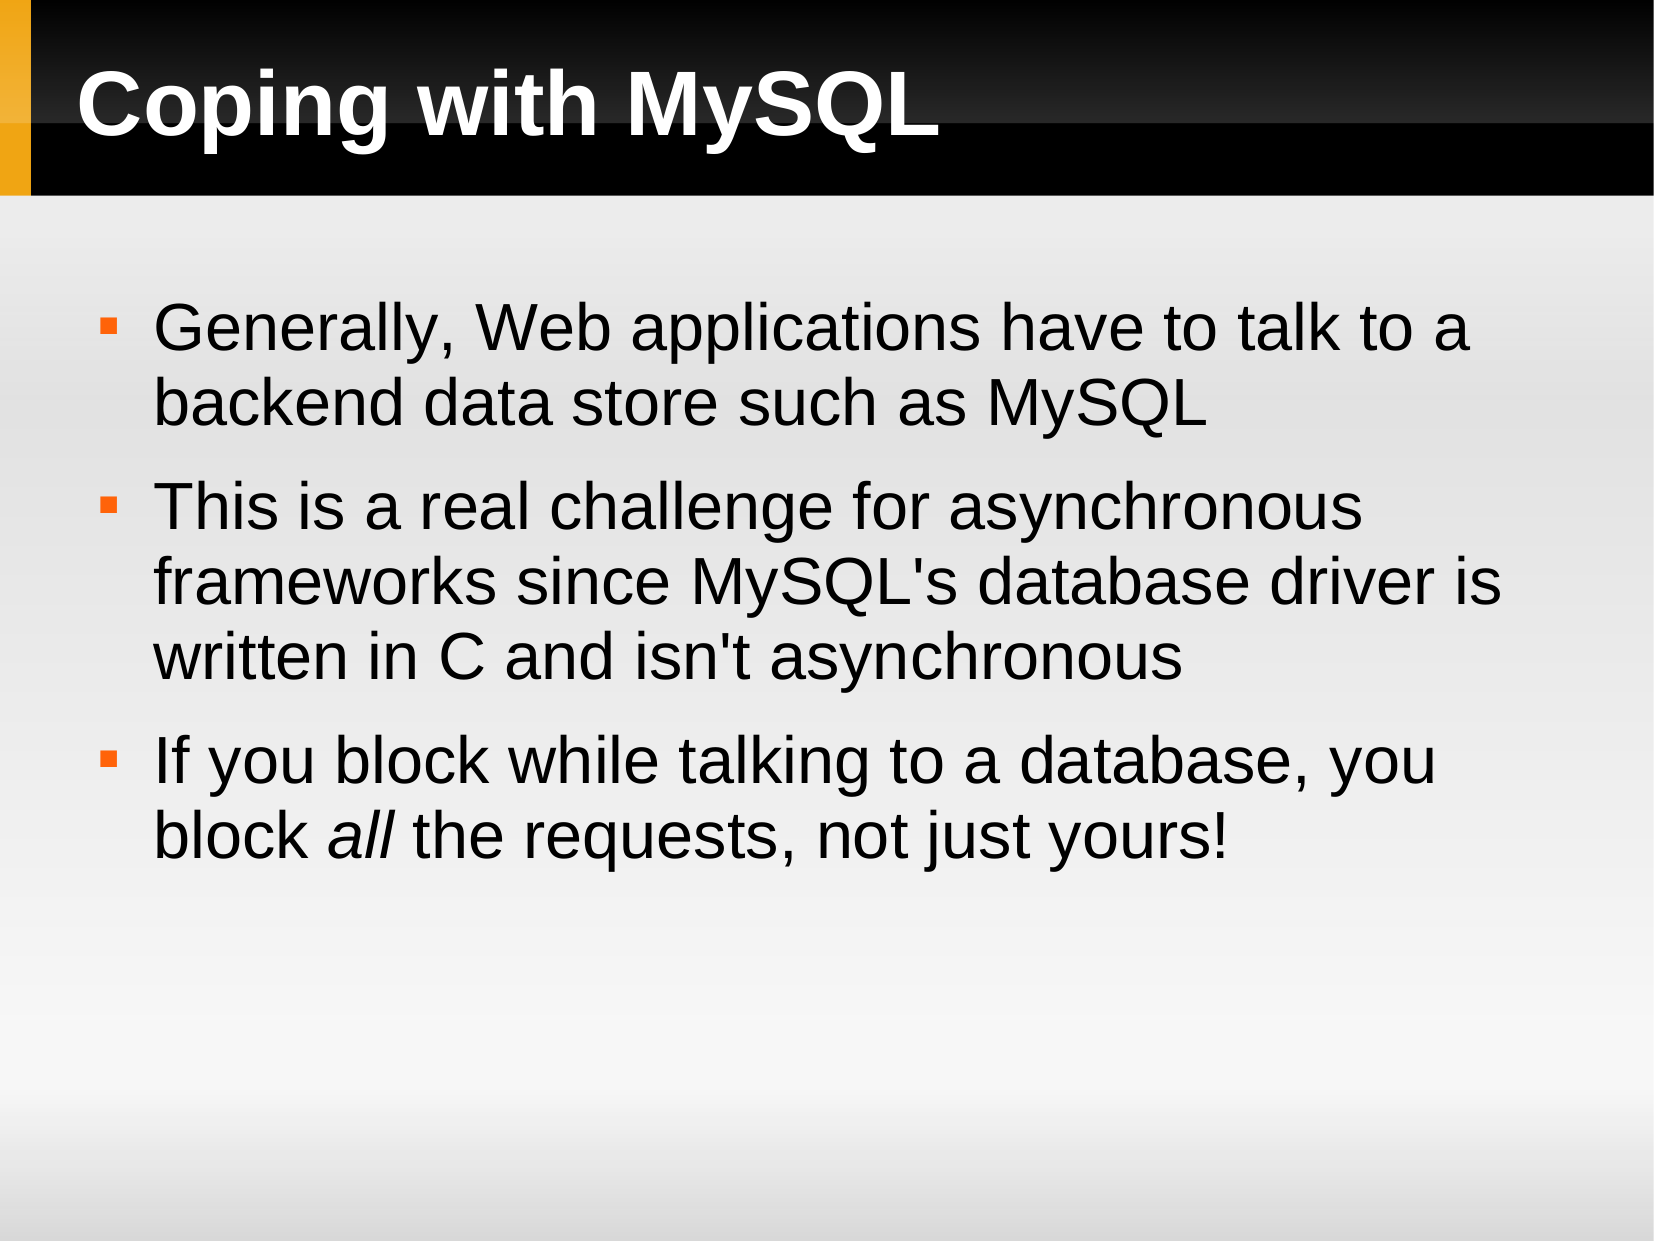

# Coping with MySQL
Generally, Web applications have to talk to a backend data store such as MySQL
This is a real challenge for asynchronous frameworks since MySQL's database driver is written in C and isn't asynchronous
If you block while talking to a database, you block all the requests, not just yours!